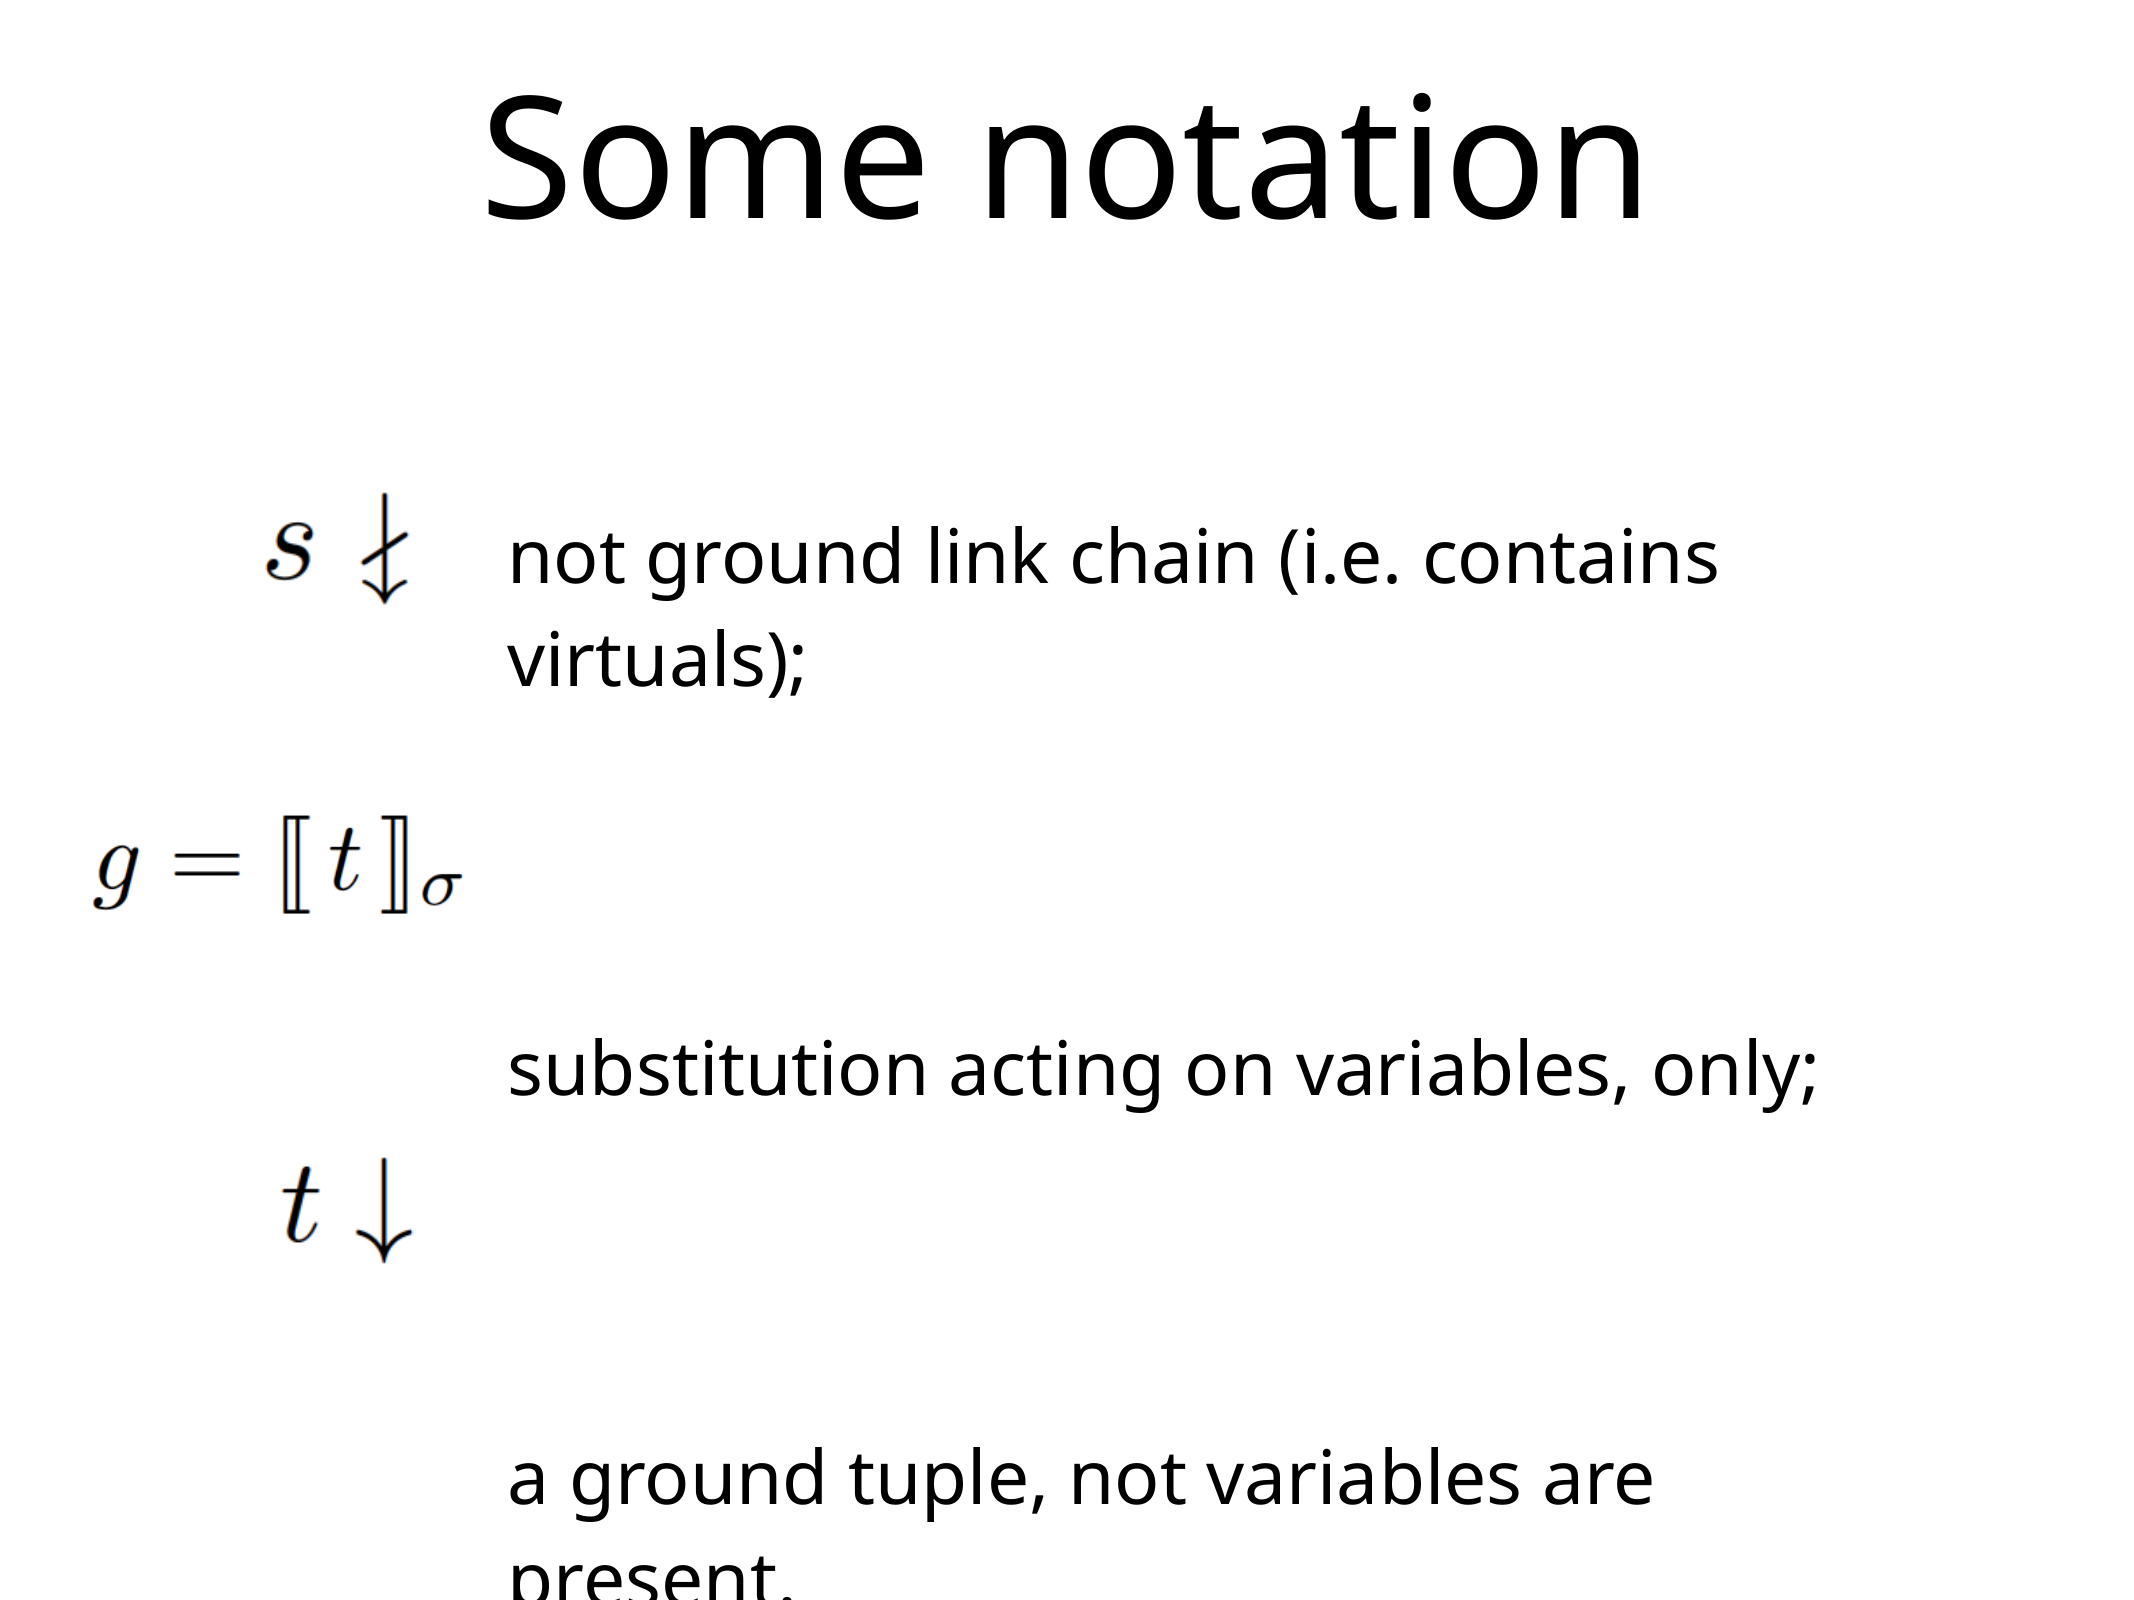

# Some notation
not ground link chain (i.e. contains virtuals);
substitution acting on variables, only;
a ground tuple, not variables are present.
34